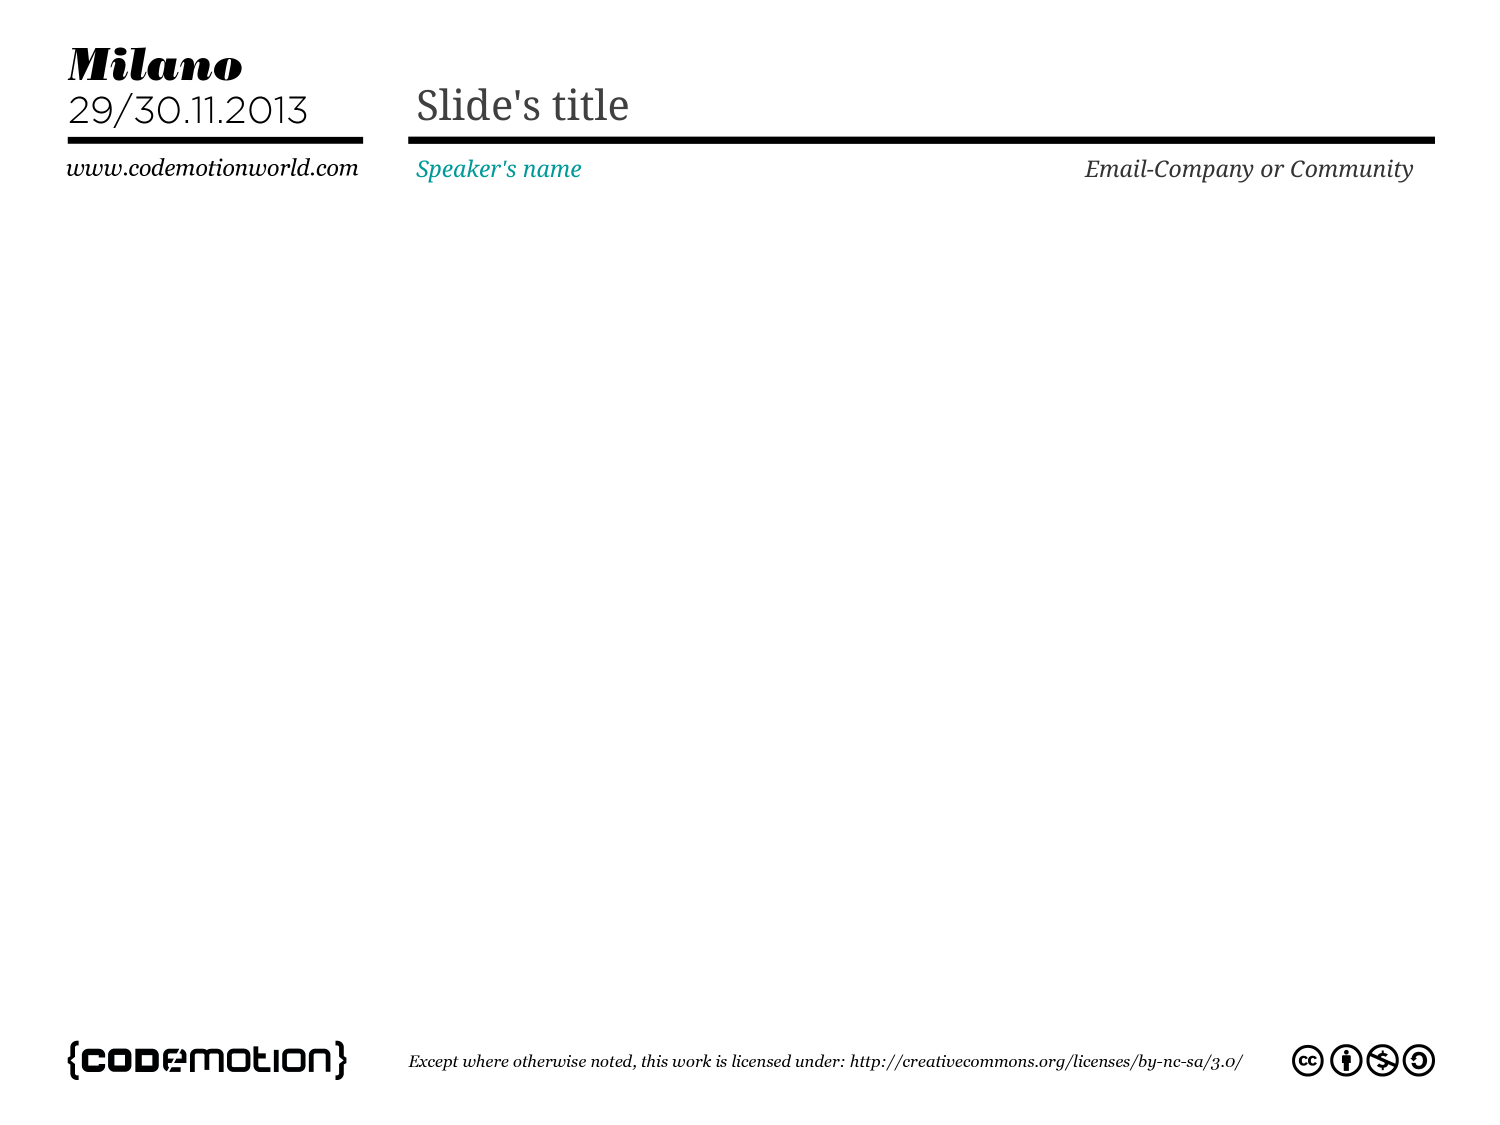

# Slide's title
Speaker's name
Email-Company or Community